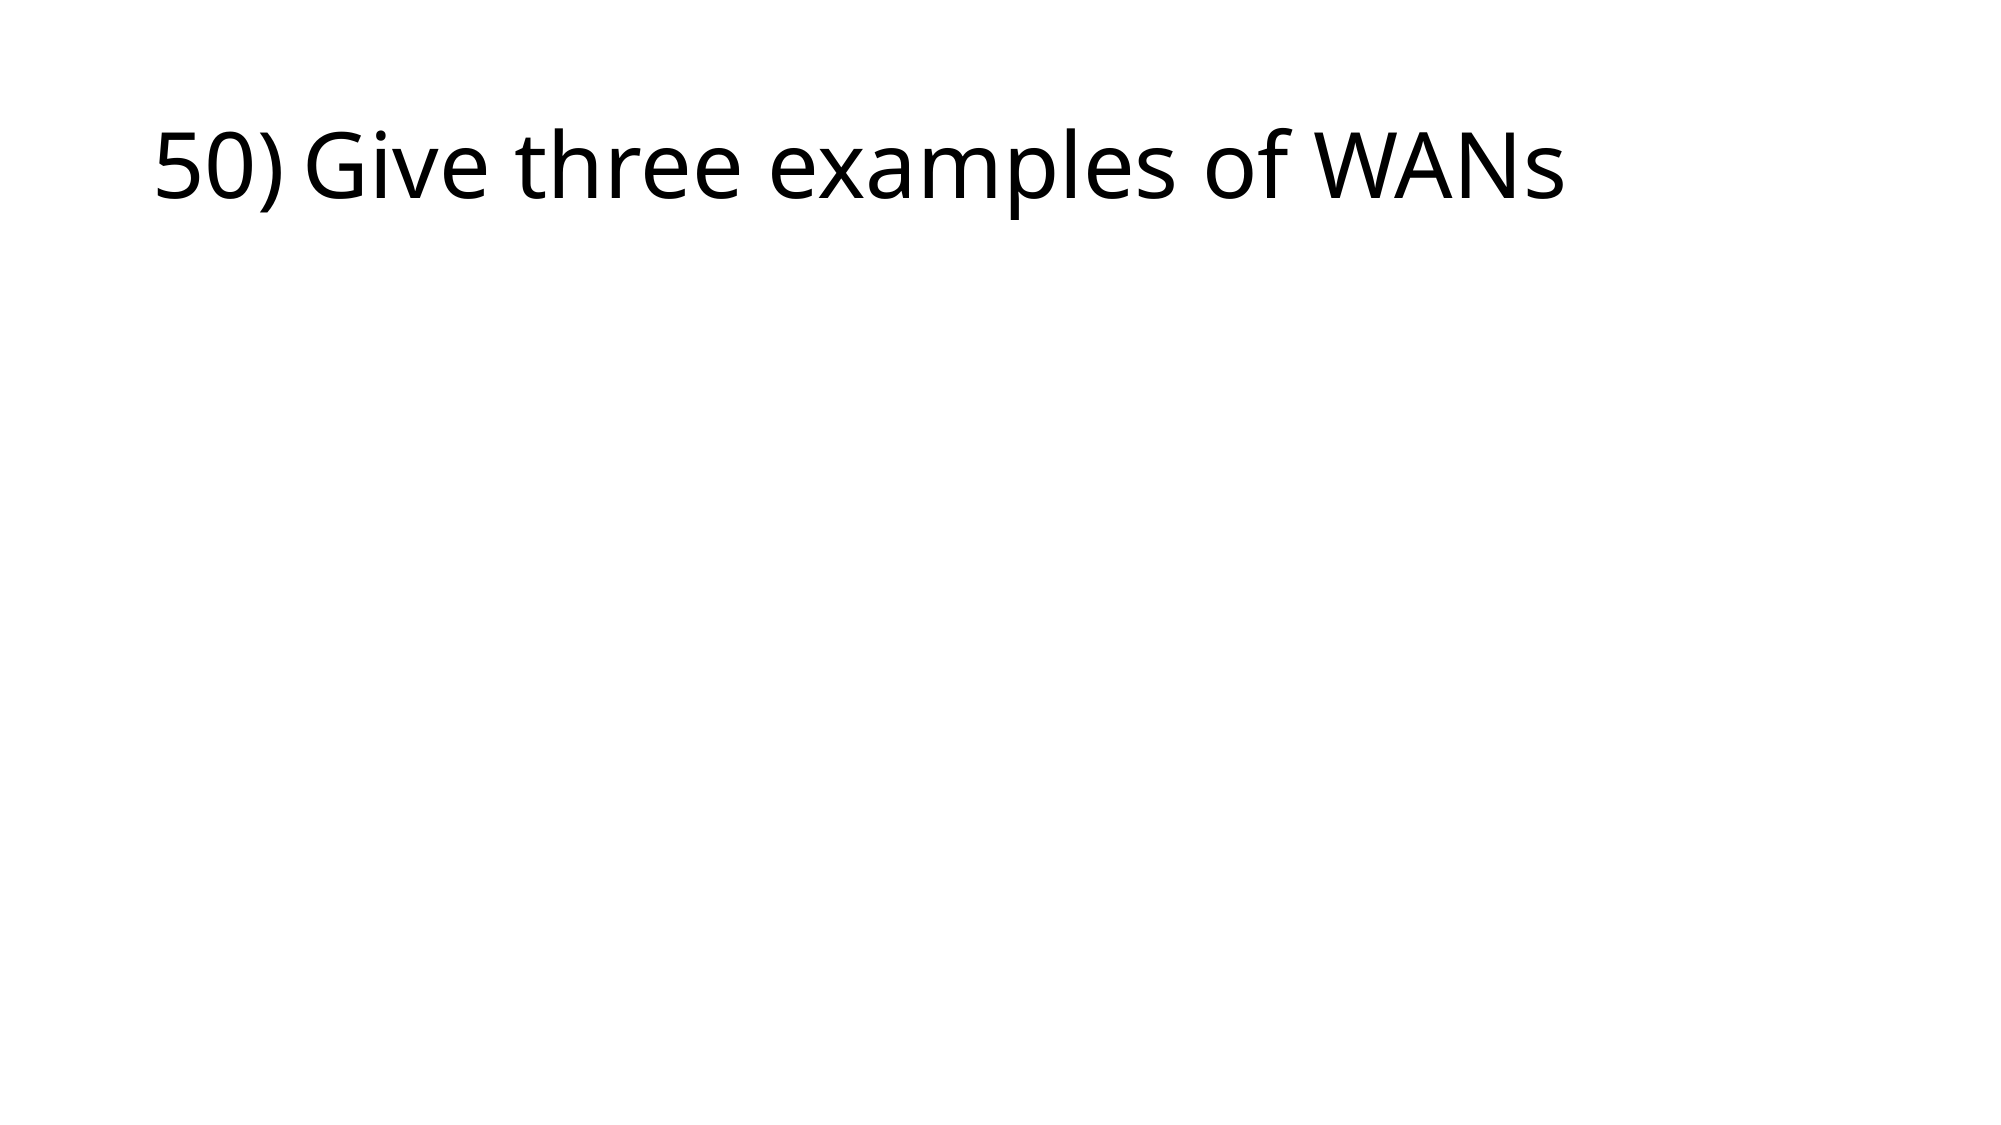

# 50)	Give three examples of WANs